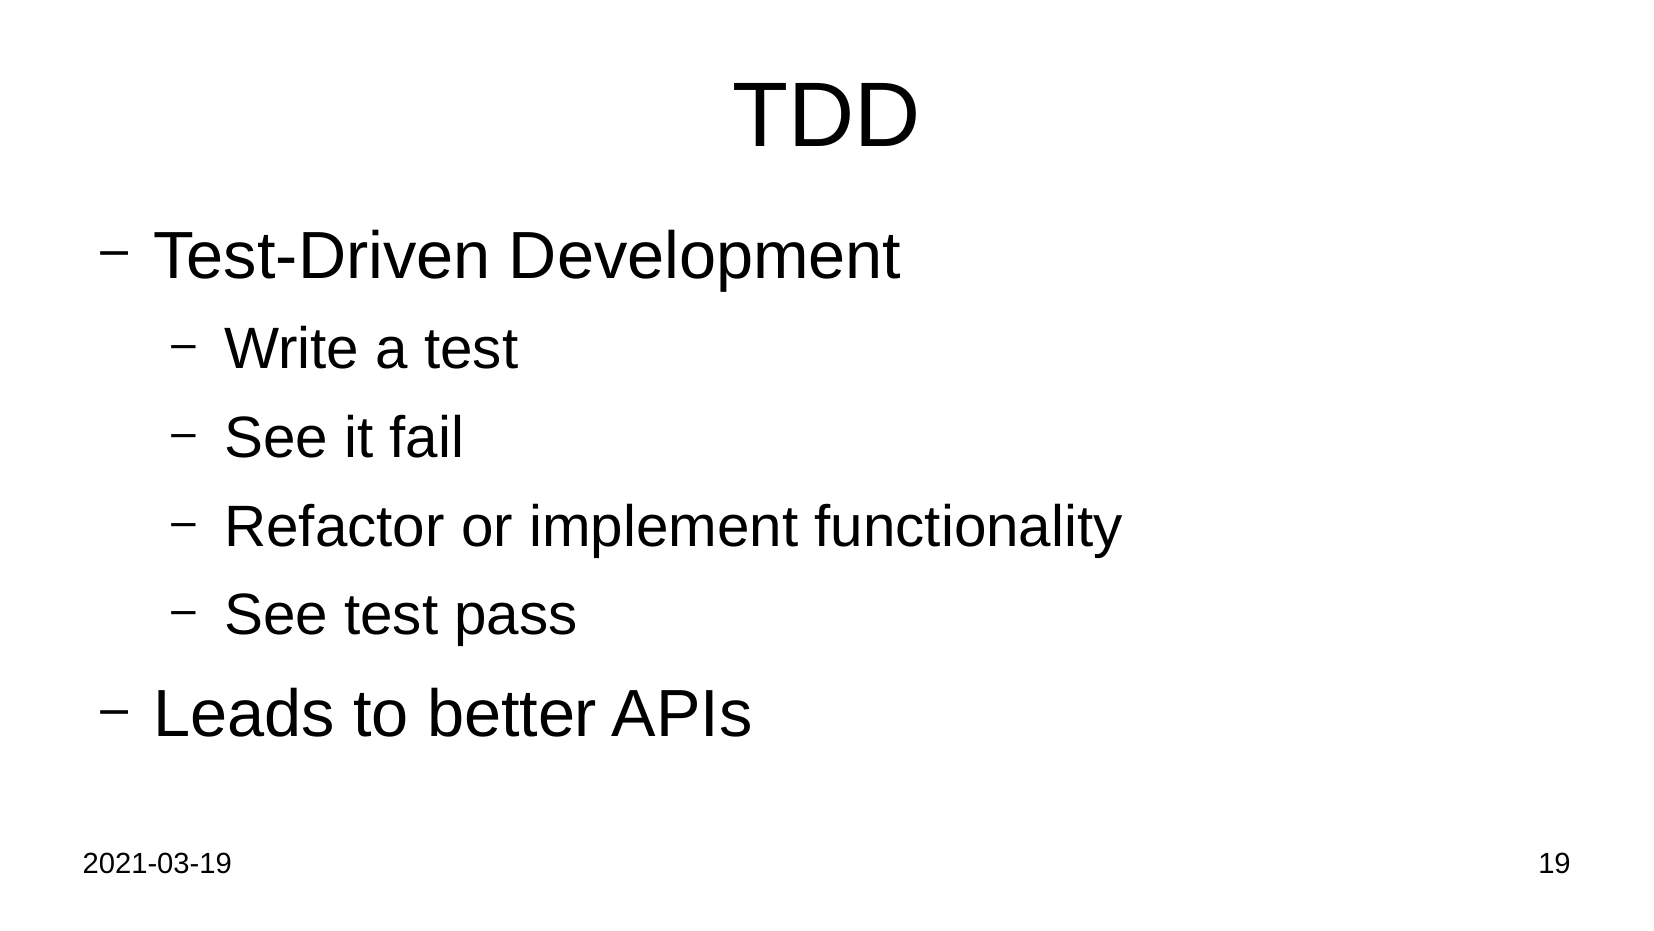

# TDD
Test-Driven Development
Write a test
See it fail
Refactor or implement functionality
See test pass
Leads to better APIs
2021-03-19
19